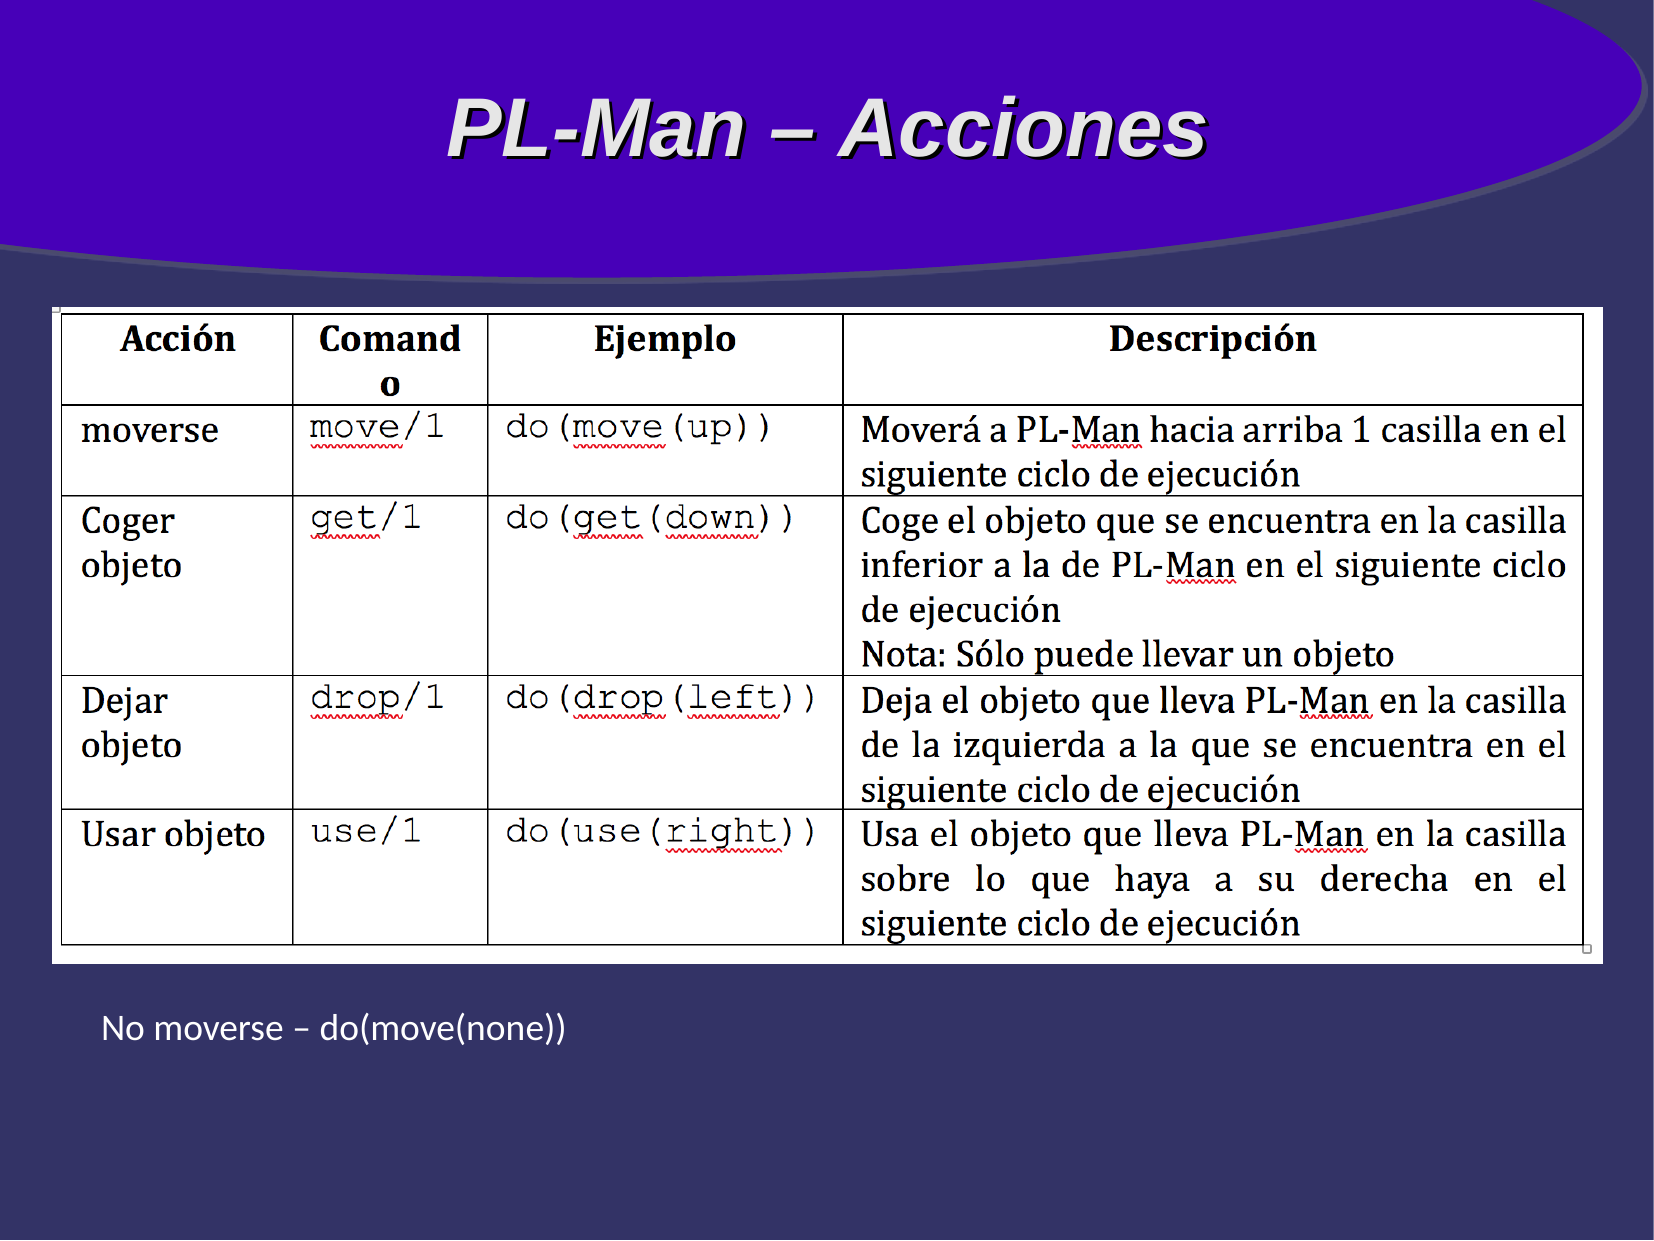

PL-Man – Acciones
No moverse – do(move(none))